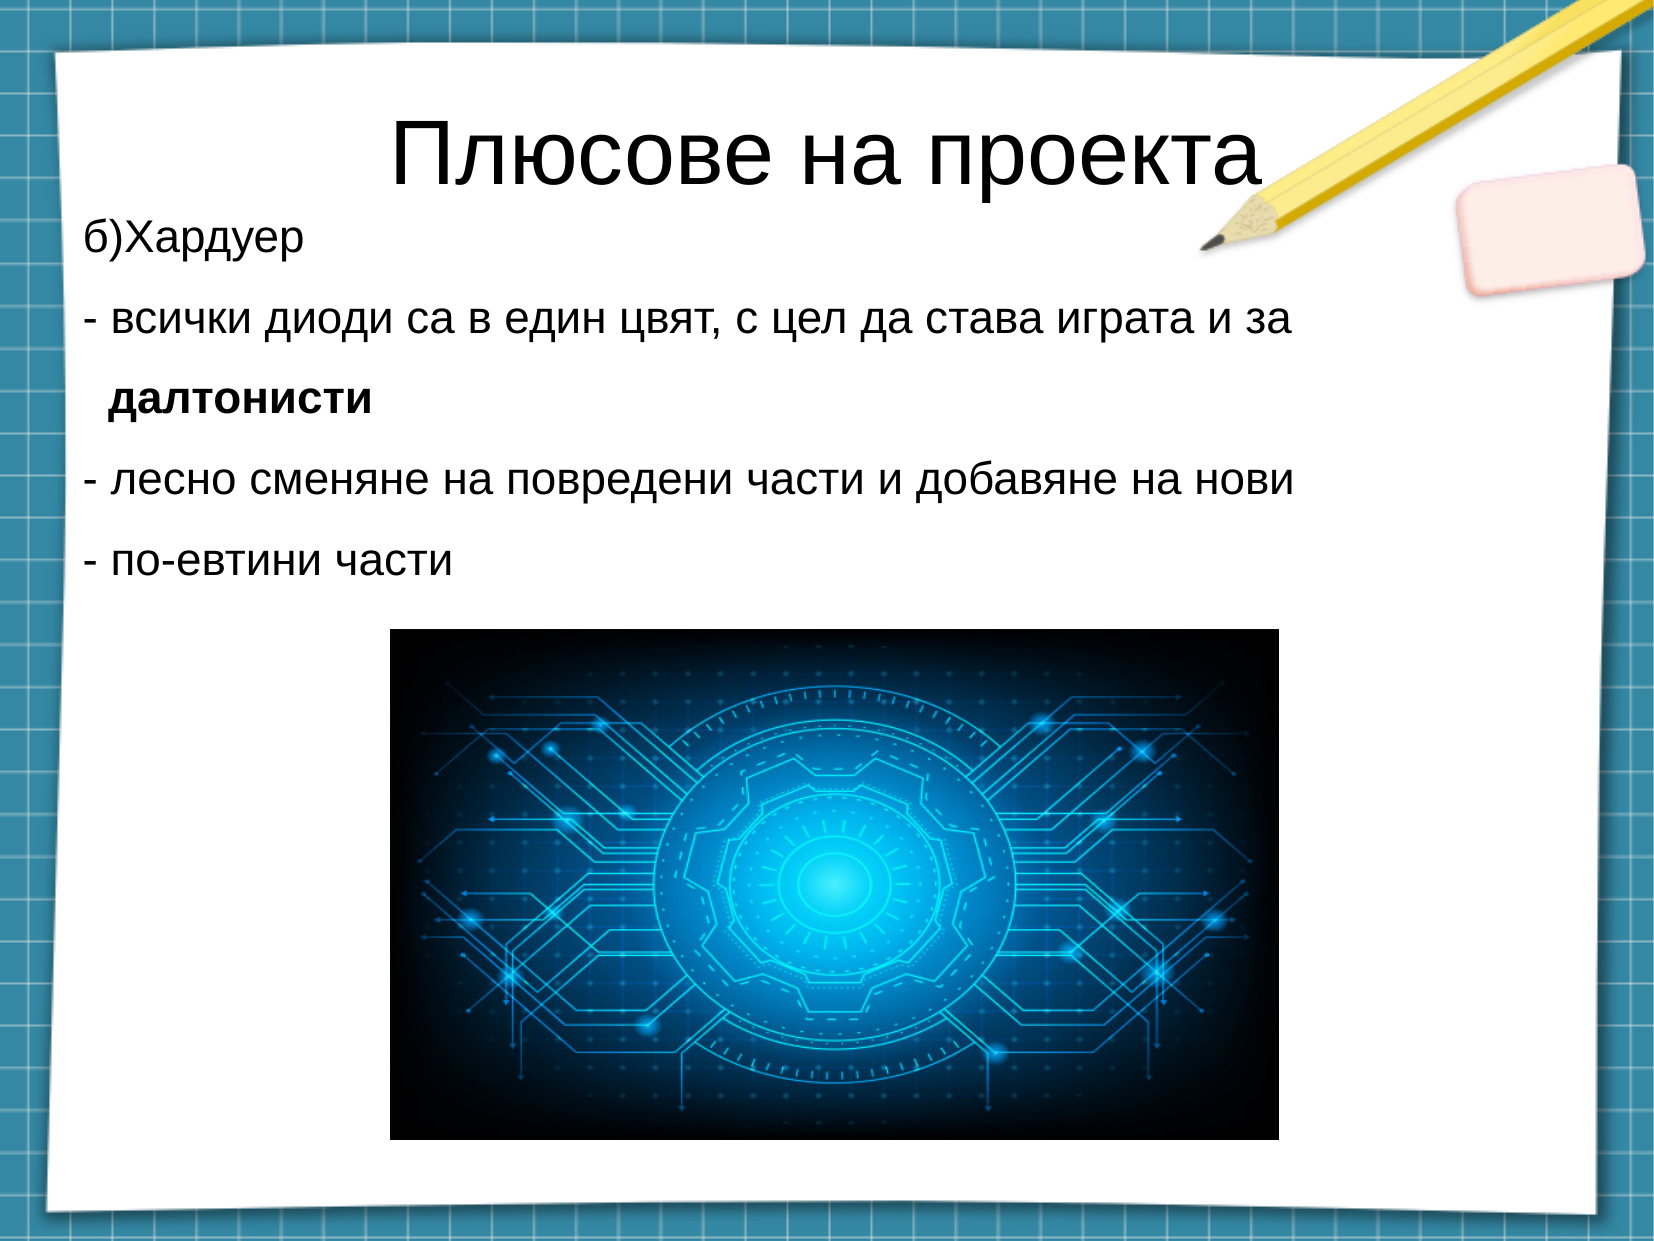

# Плюсове на проекта
б)Хардуер
- всички диоди са в един цвят, с цел да става играта и за
 далтонисти
- лесно сменяне на повредени части и добавяне на нови
- по-евтини части